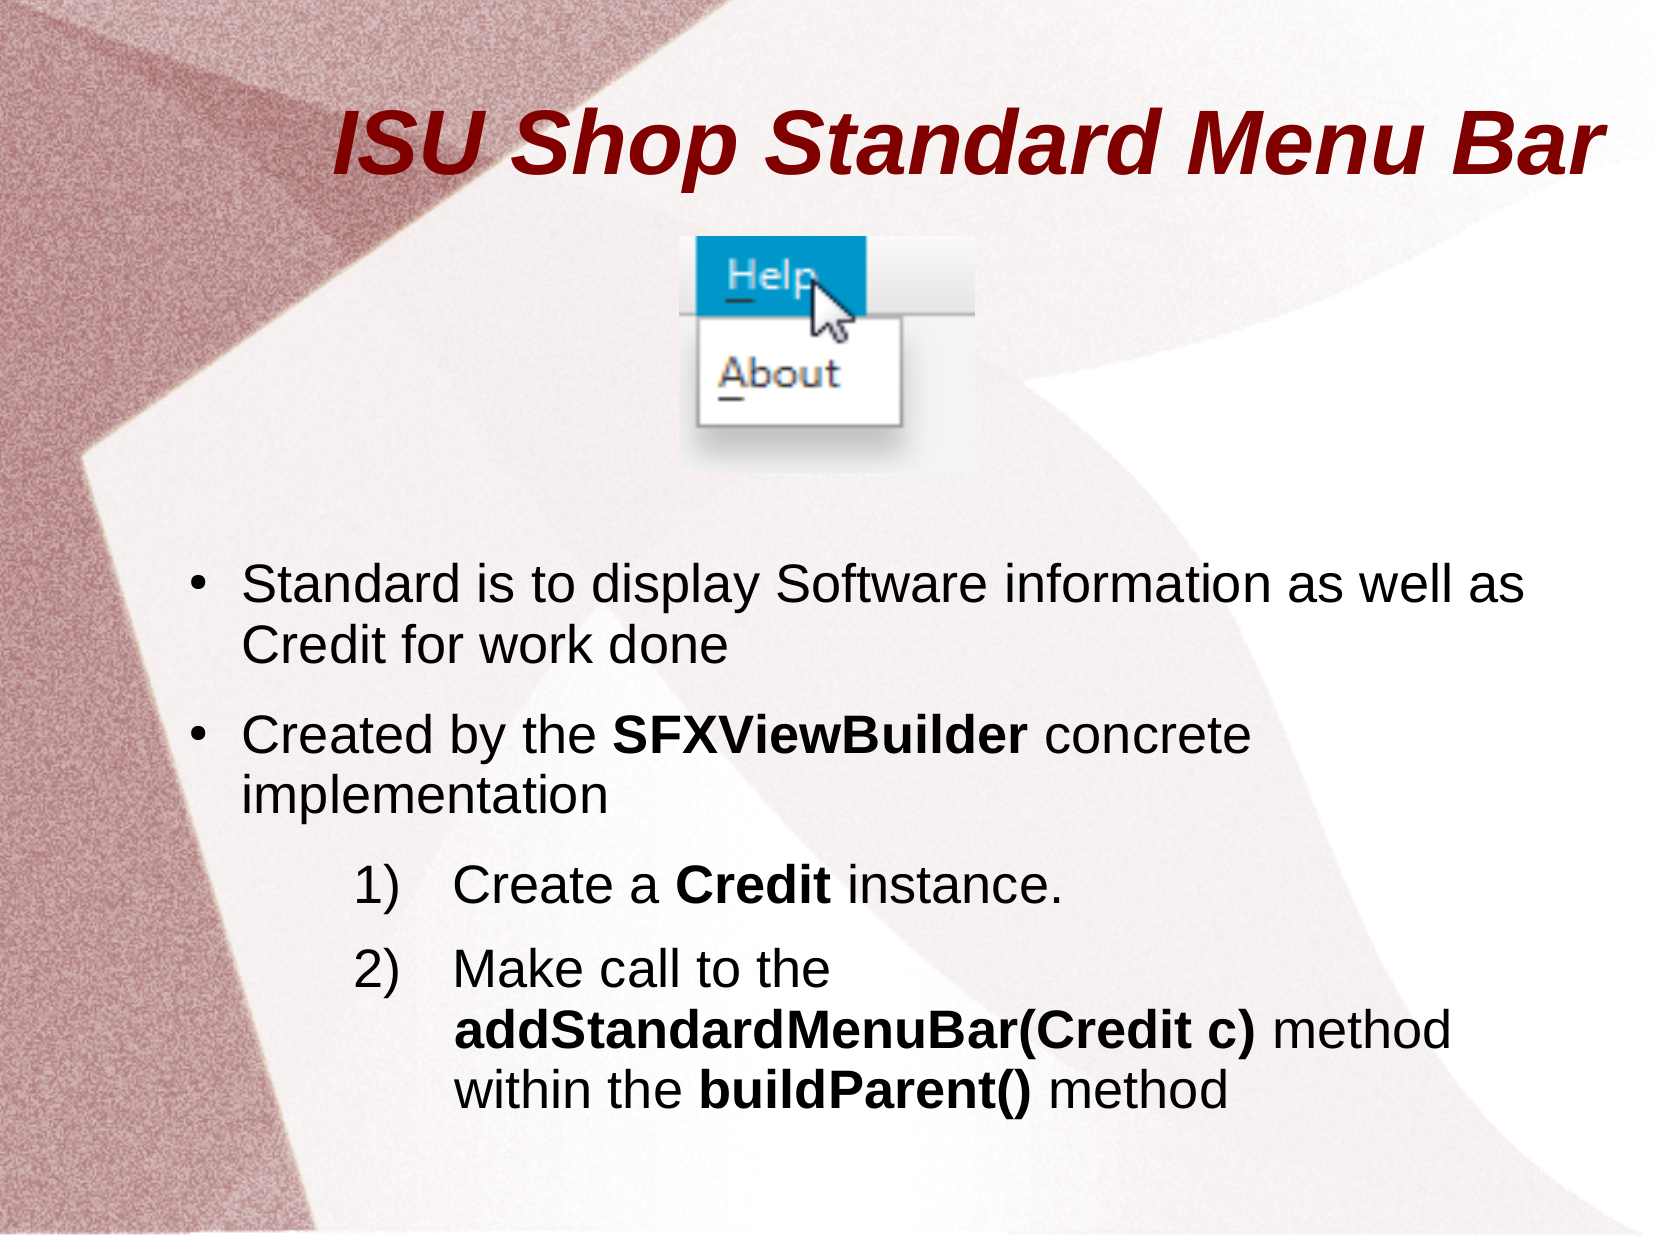

# ISU Shop Standard Menu Bar
Standard is to display Software information as well as Credit for work done
Created by the SFXViewBuilder concrete implementation
 Create a Credit instance.
 Make call to the
addStandardMenuBar(Credit c) method within the buildParent() method